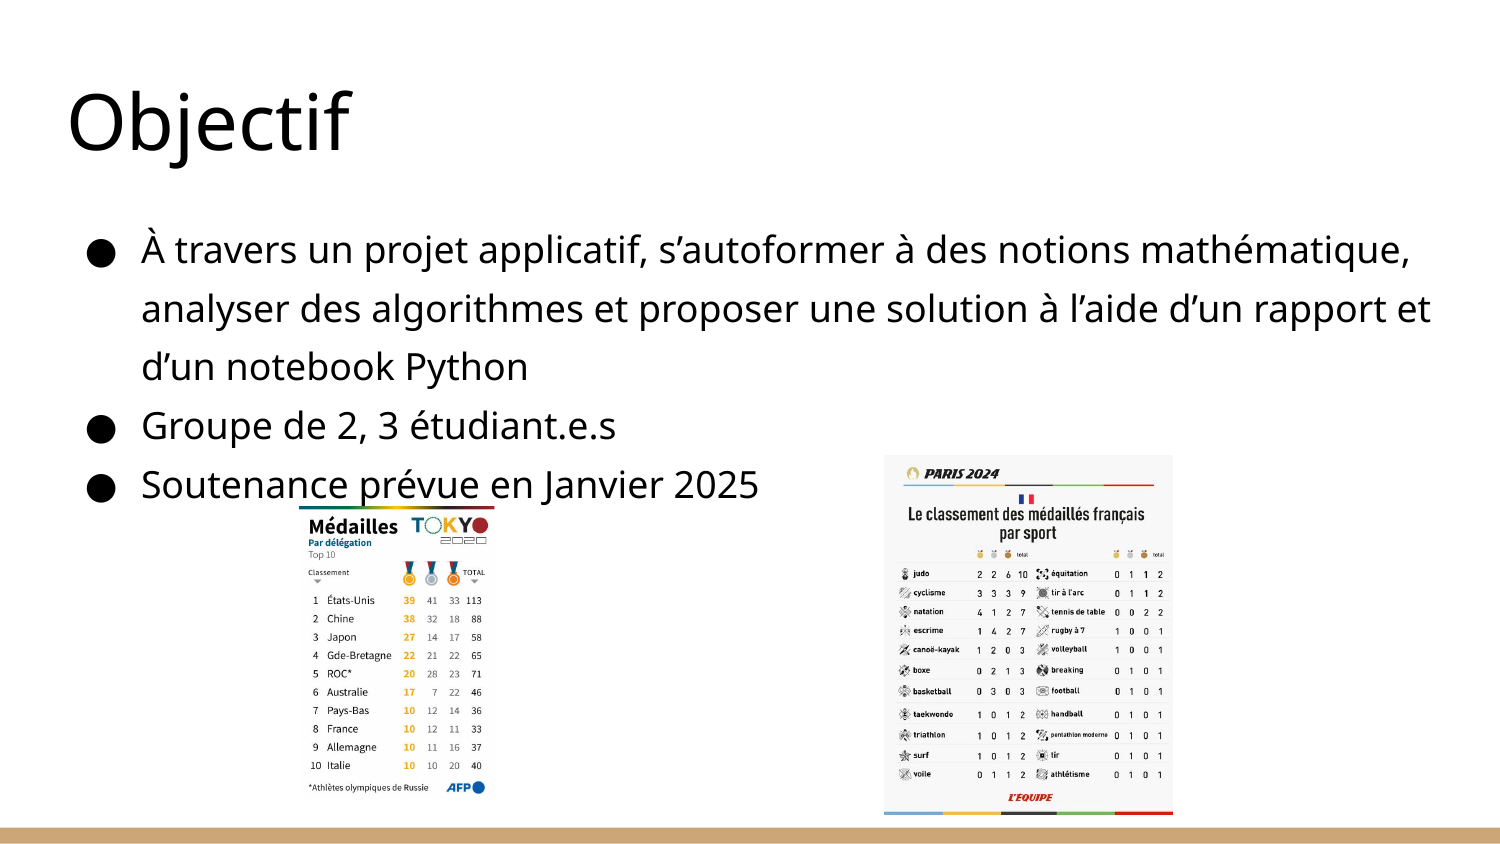

# Objectif
À travers un projet applicatif, s’autoformer à des notions mathématique, analyser des algorithmes et proposer une solution à l’aide d’un rapport et d’un notebook Python
Groupe de 2, 3 étudiant.e.s
Soutenance prévue en Janvier 2025